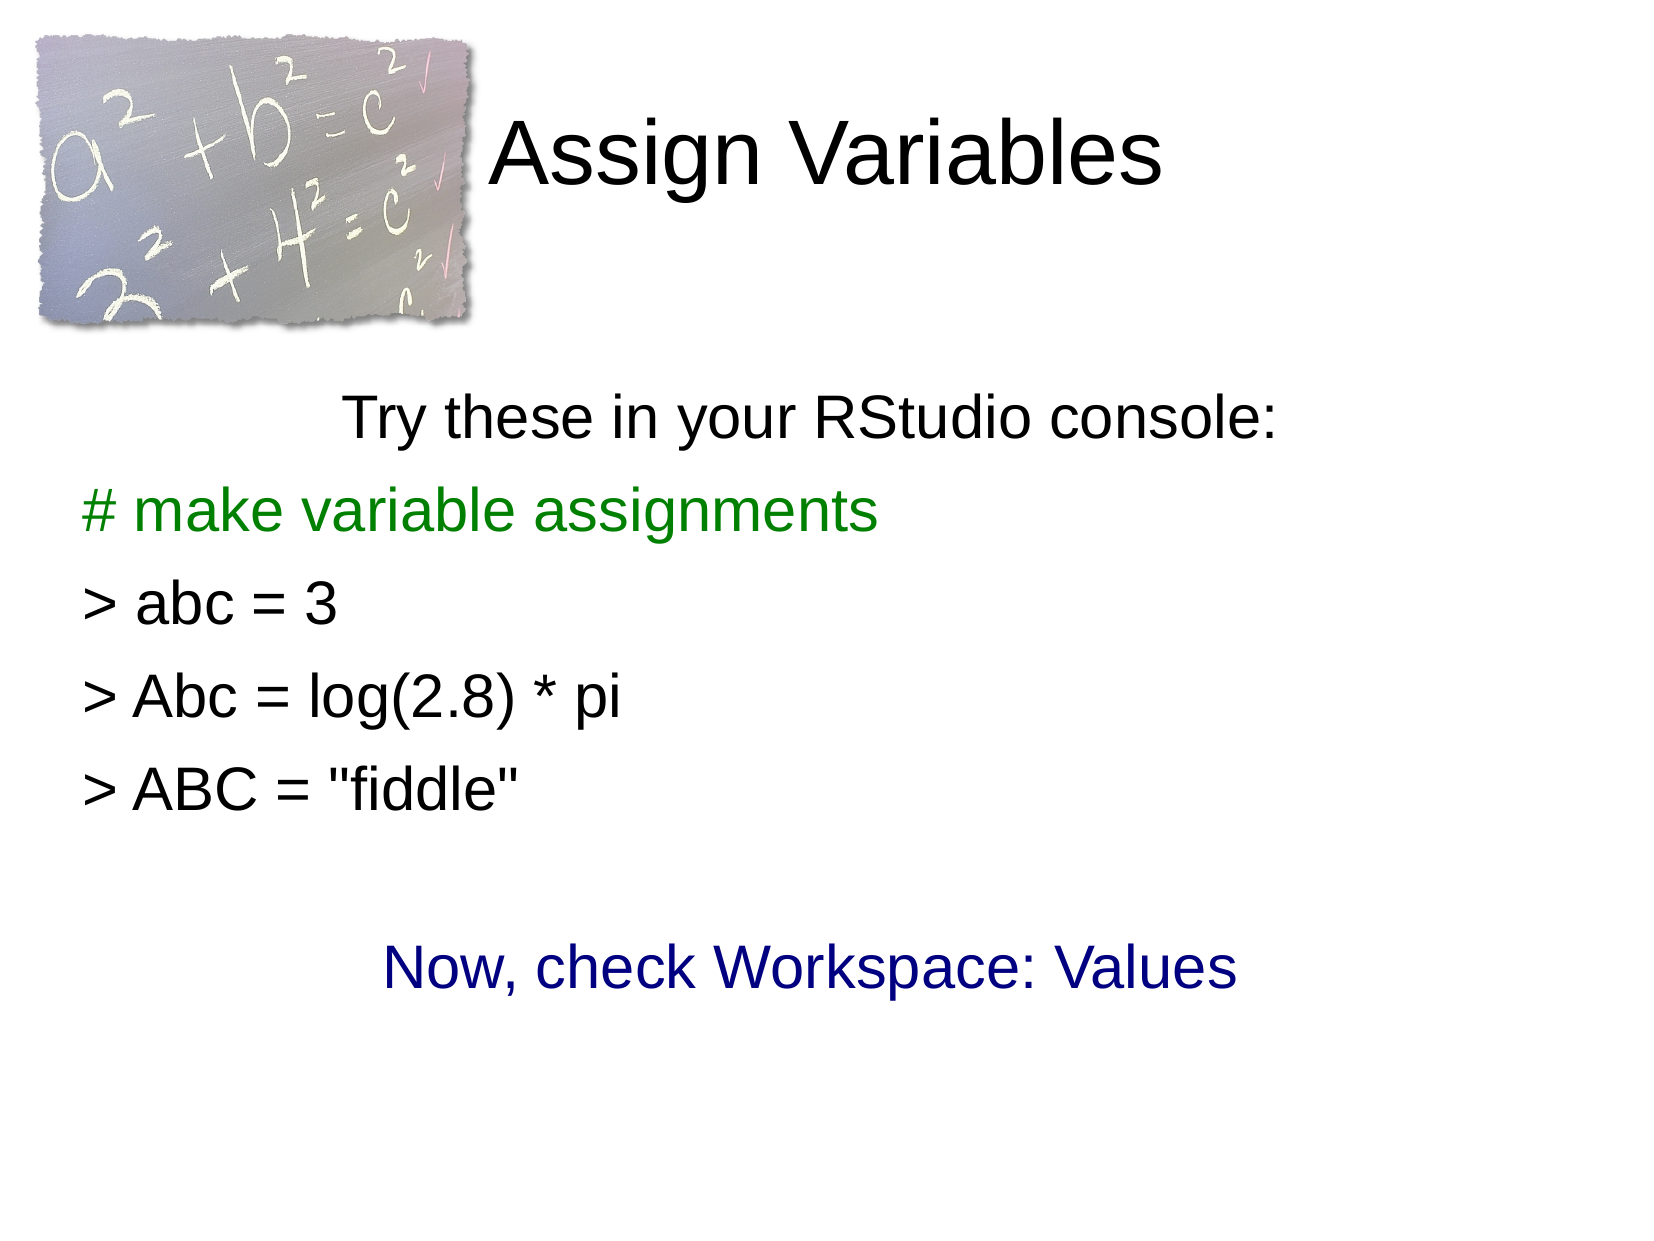

# Assign Variables
Try these in your RStudio console:
# make variable assignments
> abc = 3
> Abc = log(2.8) * pi
> ABC = "fiddle"
Now, check Workspace: Values